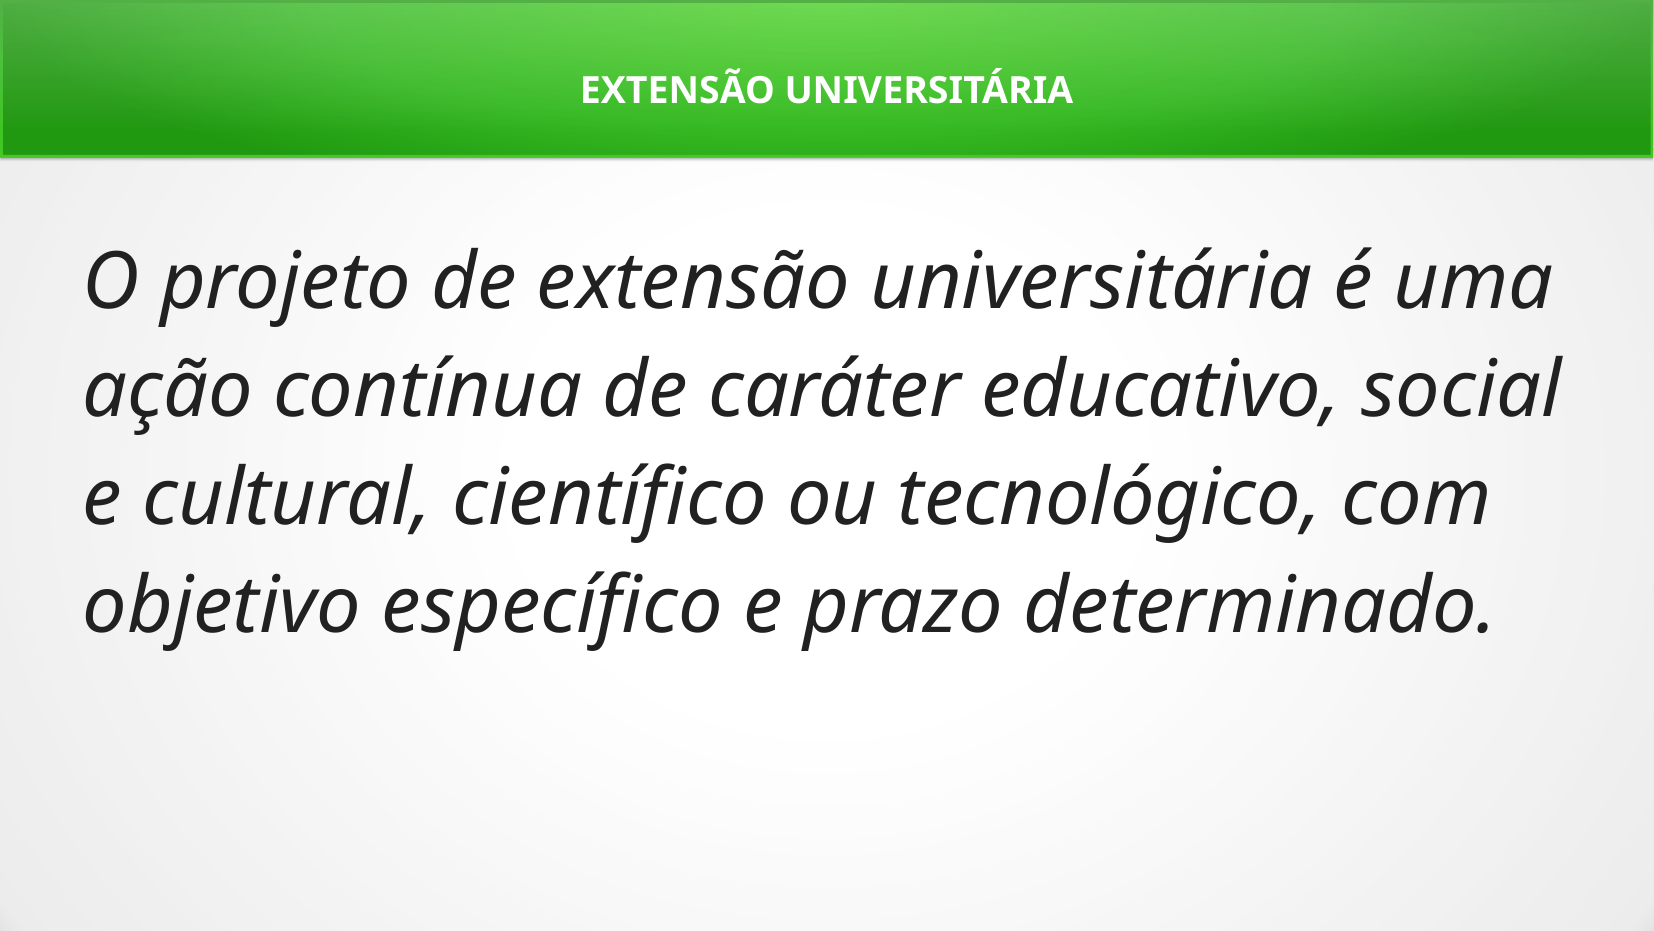

# EXTENSÃO UNIVERSITÁRIA
O projeto de extensão universitária é uma ação contínua de caráter educativo, social e cultural, científico ou tecnológico, com objetivo específico e prazo determinado.